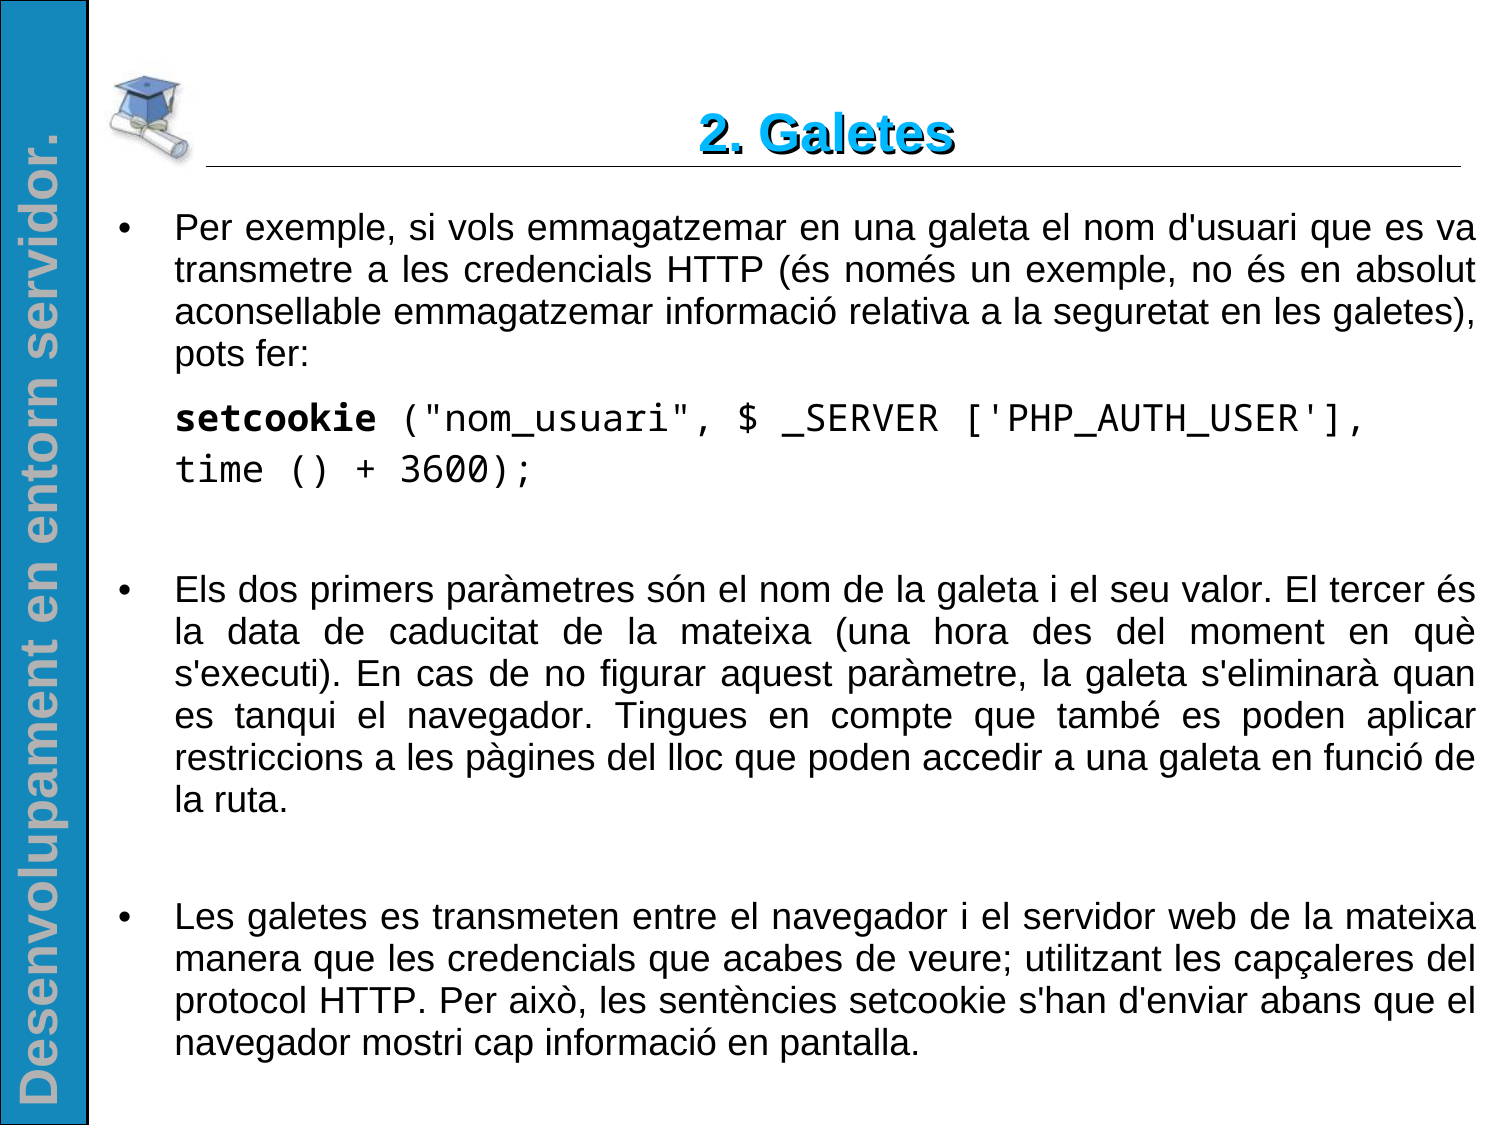

# 2. Galetes
Per exemple, si vols emmagatzemar en una galeta el nom d'usuari que es va transmetre a les credencials HTTP (és només un exemple, no és en absolut aconsellable emmagatzemar informació relativa a la seguretat en les galetes), pots fer:
setcookie ("nom_usuari", $ _SERVER ['PHP_AUTH_USER'], time () + 3600);
Els dos primers paràmetres són el nom de la galeta i el seu valor. El tercer és la data de caducitat de la mateixa (una hora des del moment en què s'executi). En cas de no figurar aquest paràmetre, la galeta s'eliminarà quan es tanqui el navegador. Tingues en compte que també es poden aplicar restriccions a les pàgines del lloc que poden accedir a una galeta en funció de la ruta.
Les galetes es transmeten entre el navegador i el servidor web de la mateixa manera que les credencials que acabes de veure; utilitzant les capçaleres del protocol HTTP. Per això, les sentències setcookie s'han d'enviar abans que el navegador mostri cap informació en pantalla.